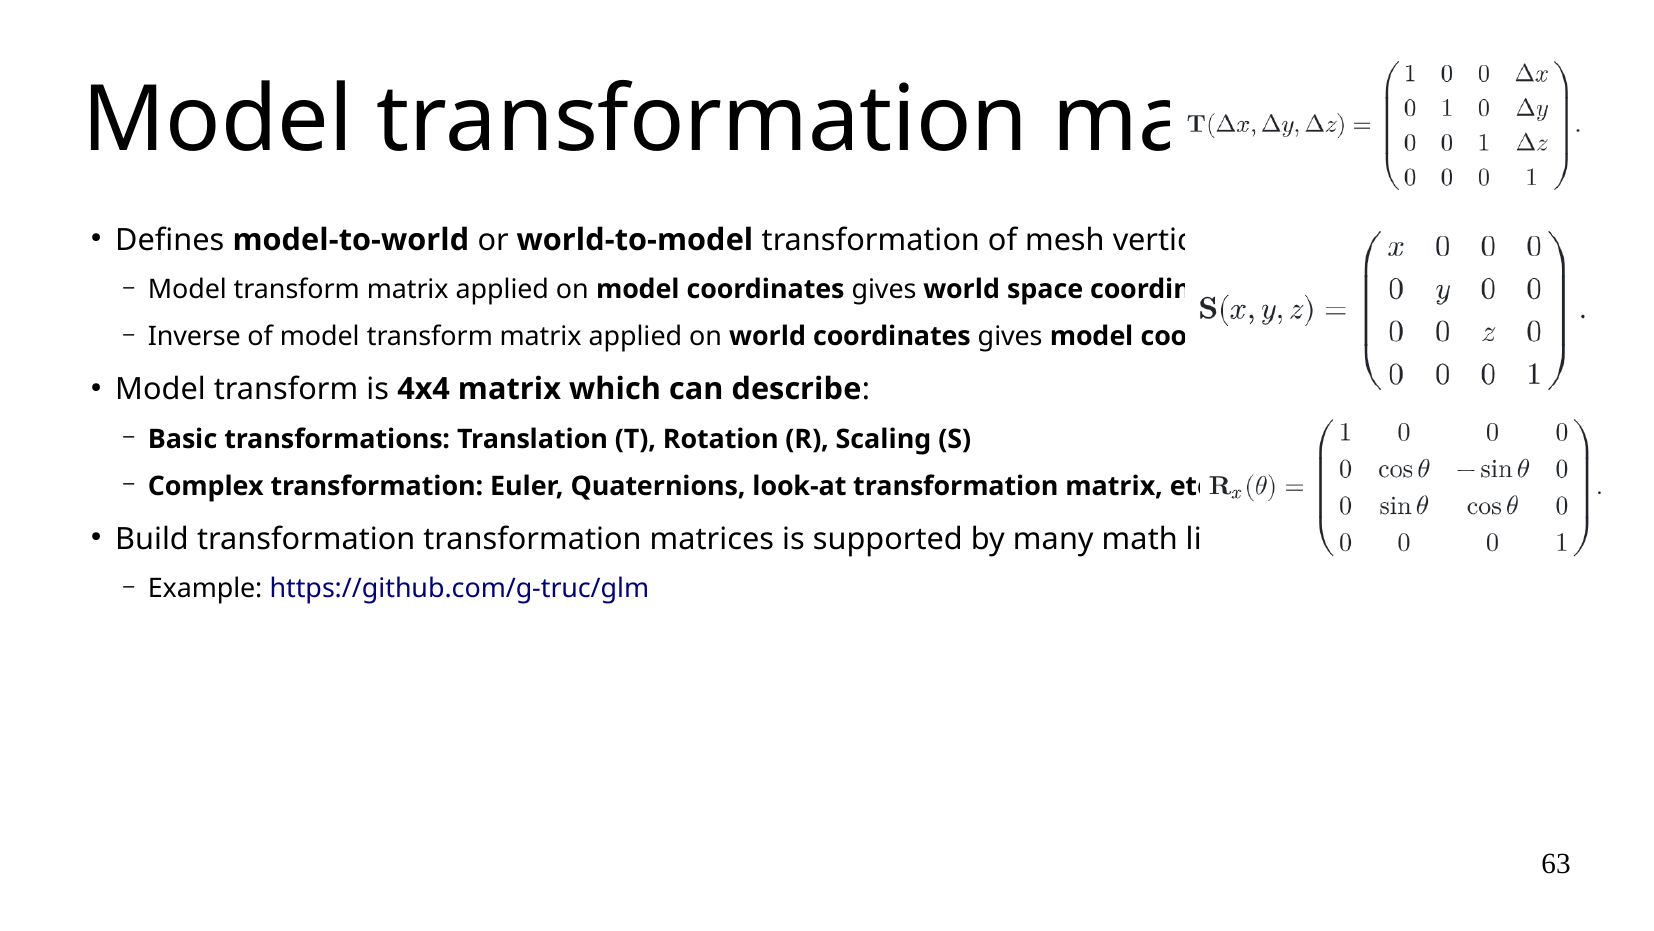

# Model transformation matrix
Defines model-to-world or world-to-model transformation of mesh vertices
Model transform matrix applied on model coordinates gives world space coordinates
Inverse of model transform matrix applied on world coordinates gives model coordinates
Model transform is 4x4 matrix which can describe:
Basic transformations: Translation (T), Rotation (R), Scaling (S)
Complex transformation: Euler, Quaternions, look-at transformation matrix, etc.
Build transformation transformation matrices is supported by many math libraries
Example: https://github.com/g-truc/glm
63